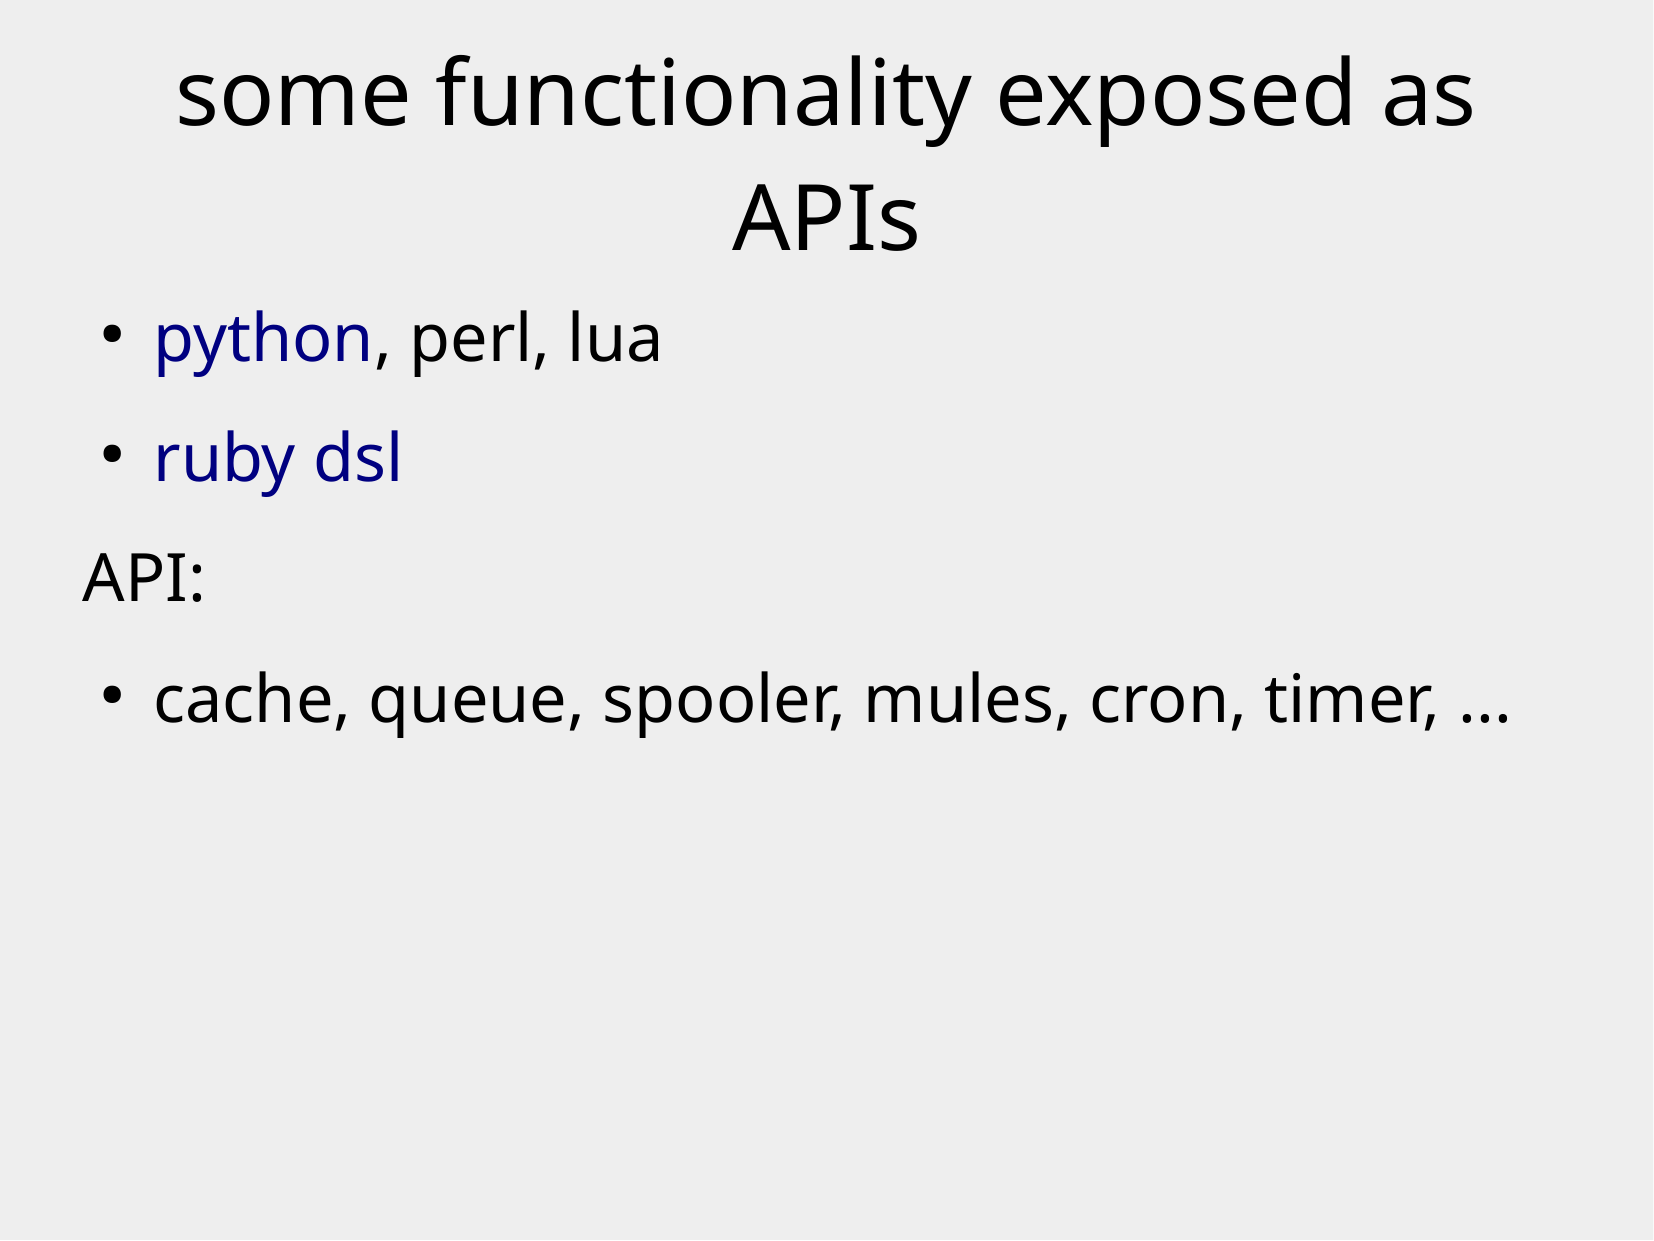

# some functionality exposed as APIs
python, perl, lua
ruby dsl
API:
cache, queue, spooler, mules, cron, timer, ...